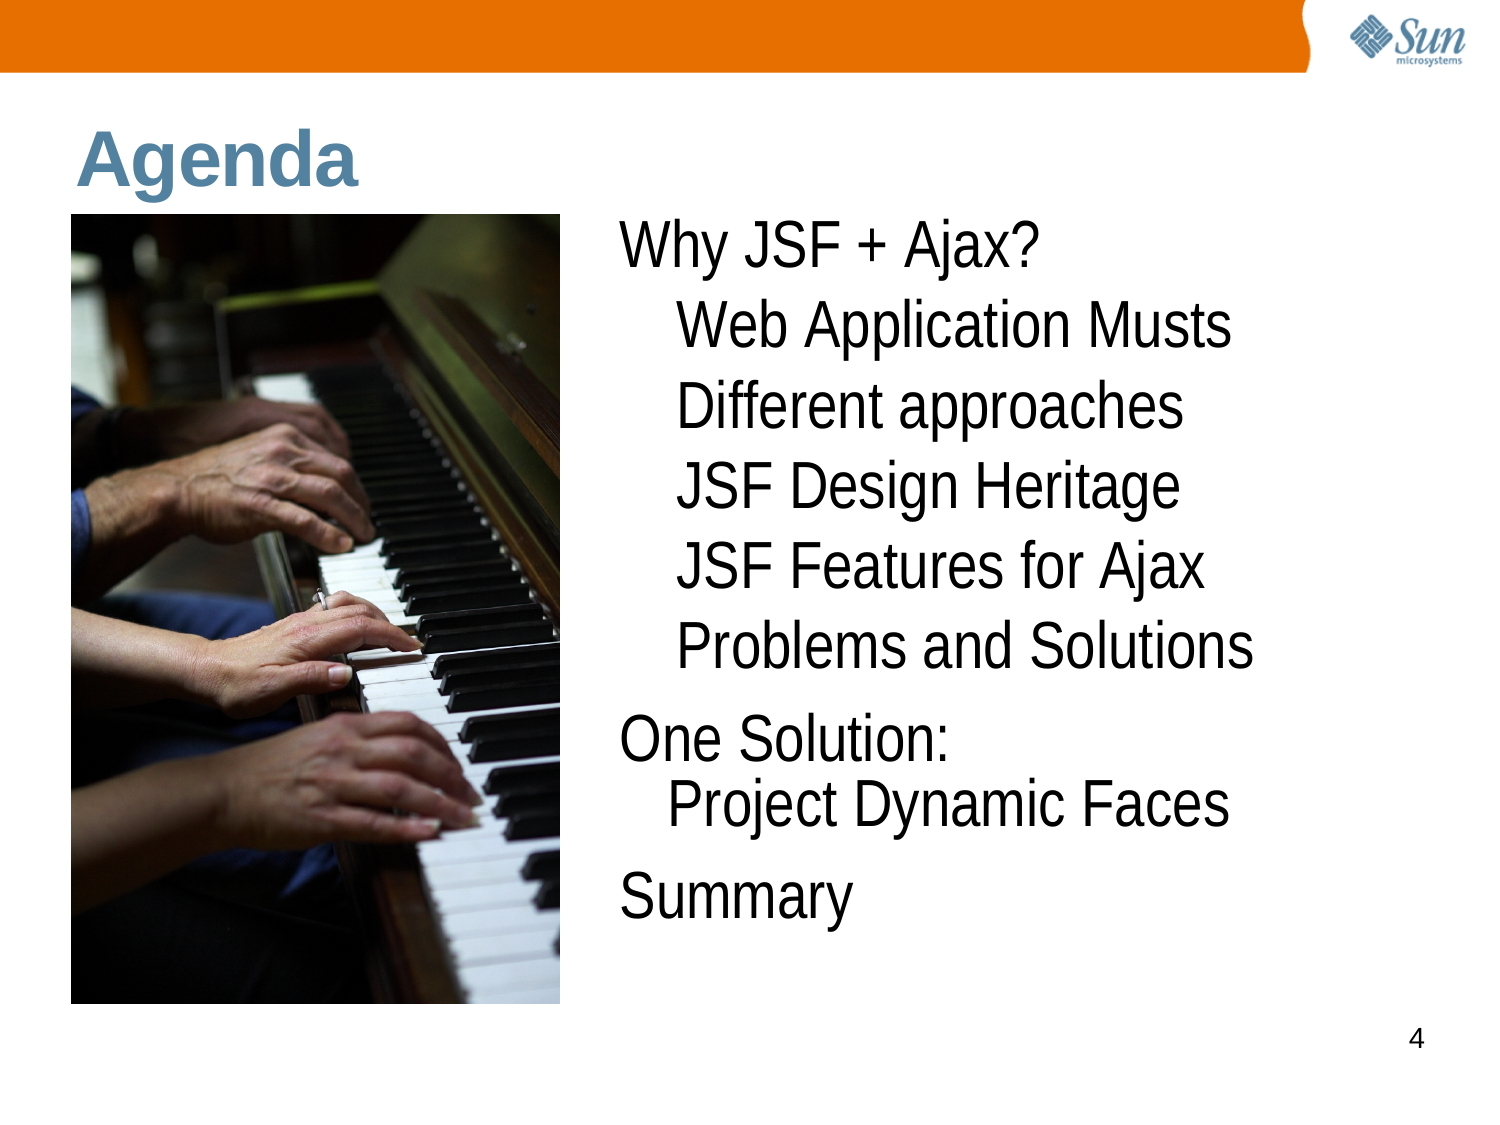

# Agenda
Why JSF + Ajax?
Web Application Musts
Different approaches
JSF Design Heritage
JSF Features for Ajax
Problems and Solutions
One Solution:
Project Dynamic Faces
Summary
4